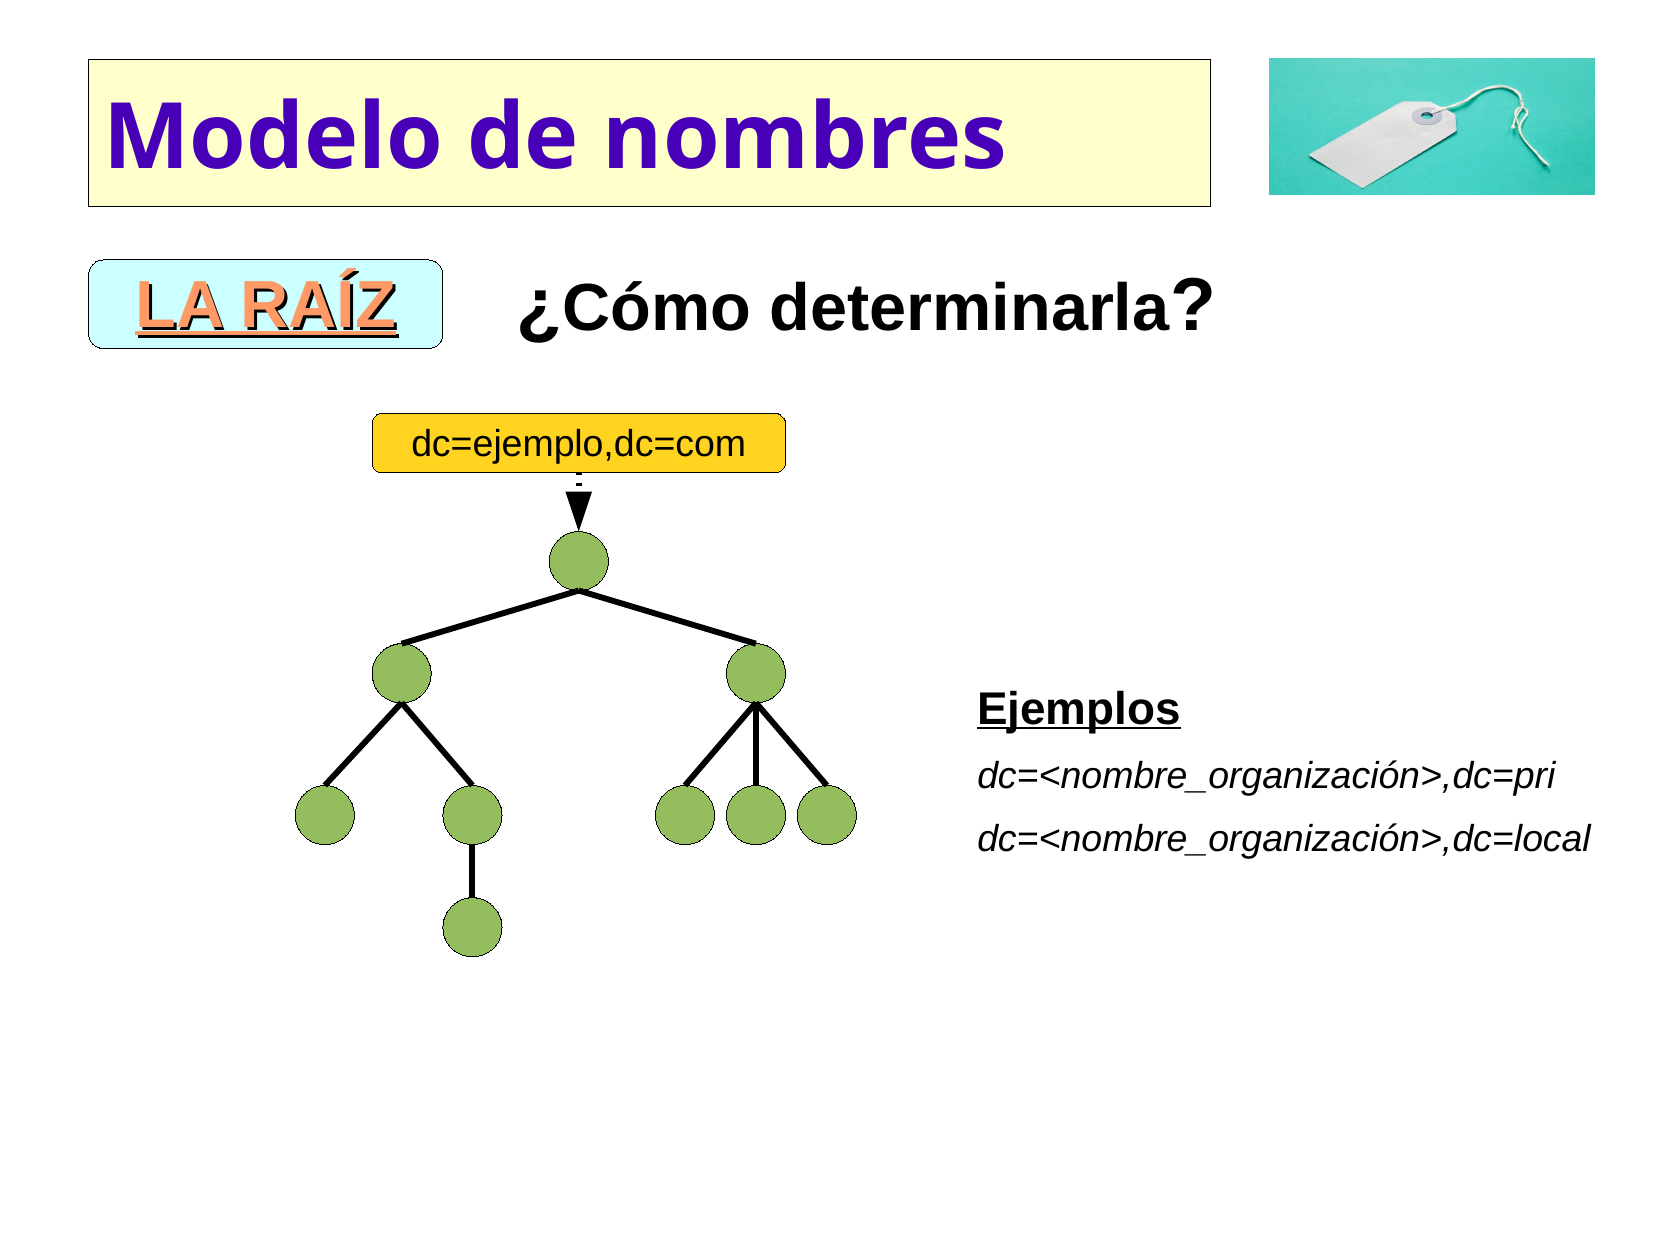

Modelo de nombres
¿Cómo determinarla?
LA RAÍZ
dc=ejemplo,dc=com
Ejemplos
dc=<nombre_organización>,dc=pri
dc=<nombre_organización>,dc=local